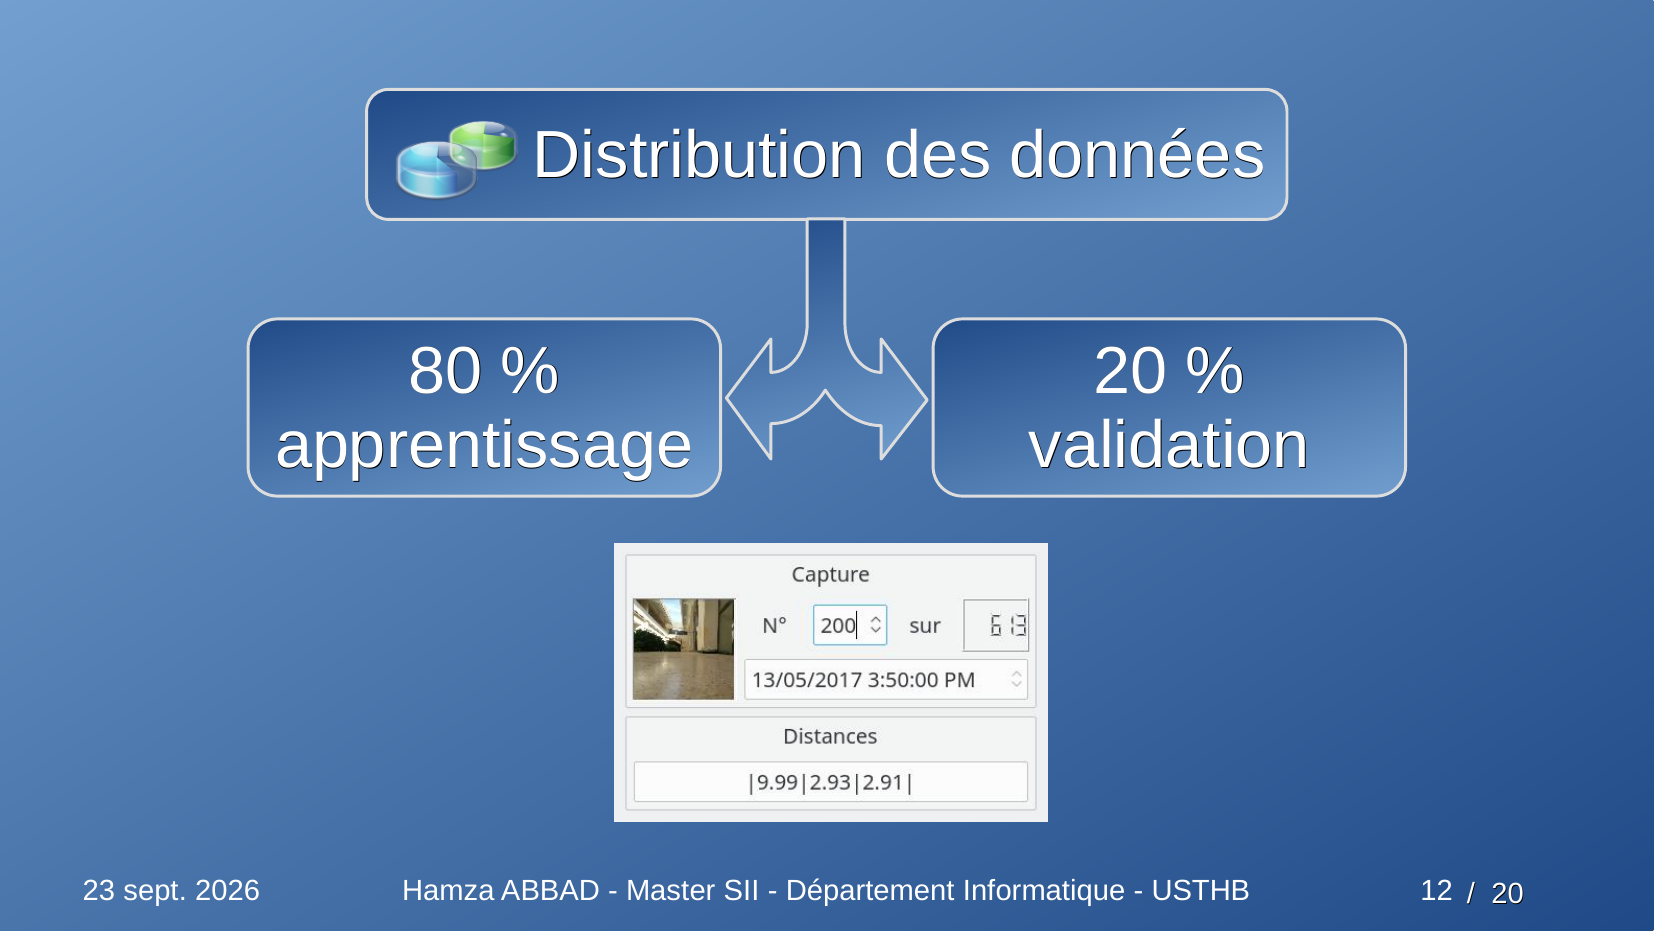

Distribution des données
80 % apprentissage
20 % validation
Hamza ABBAD - Master SII - Département Informatique - USTHB
12